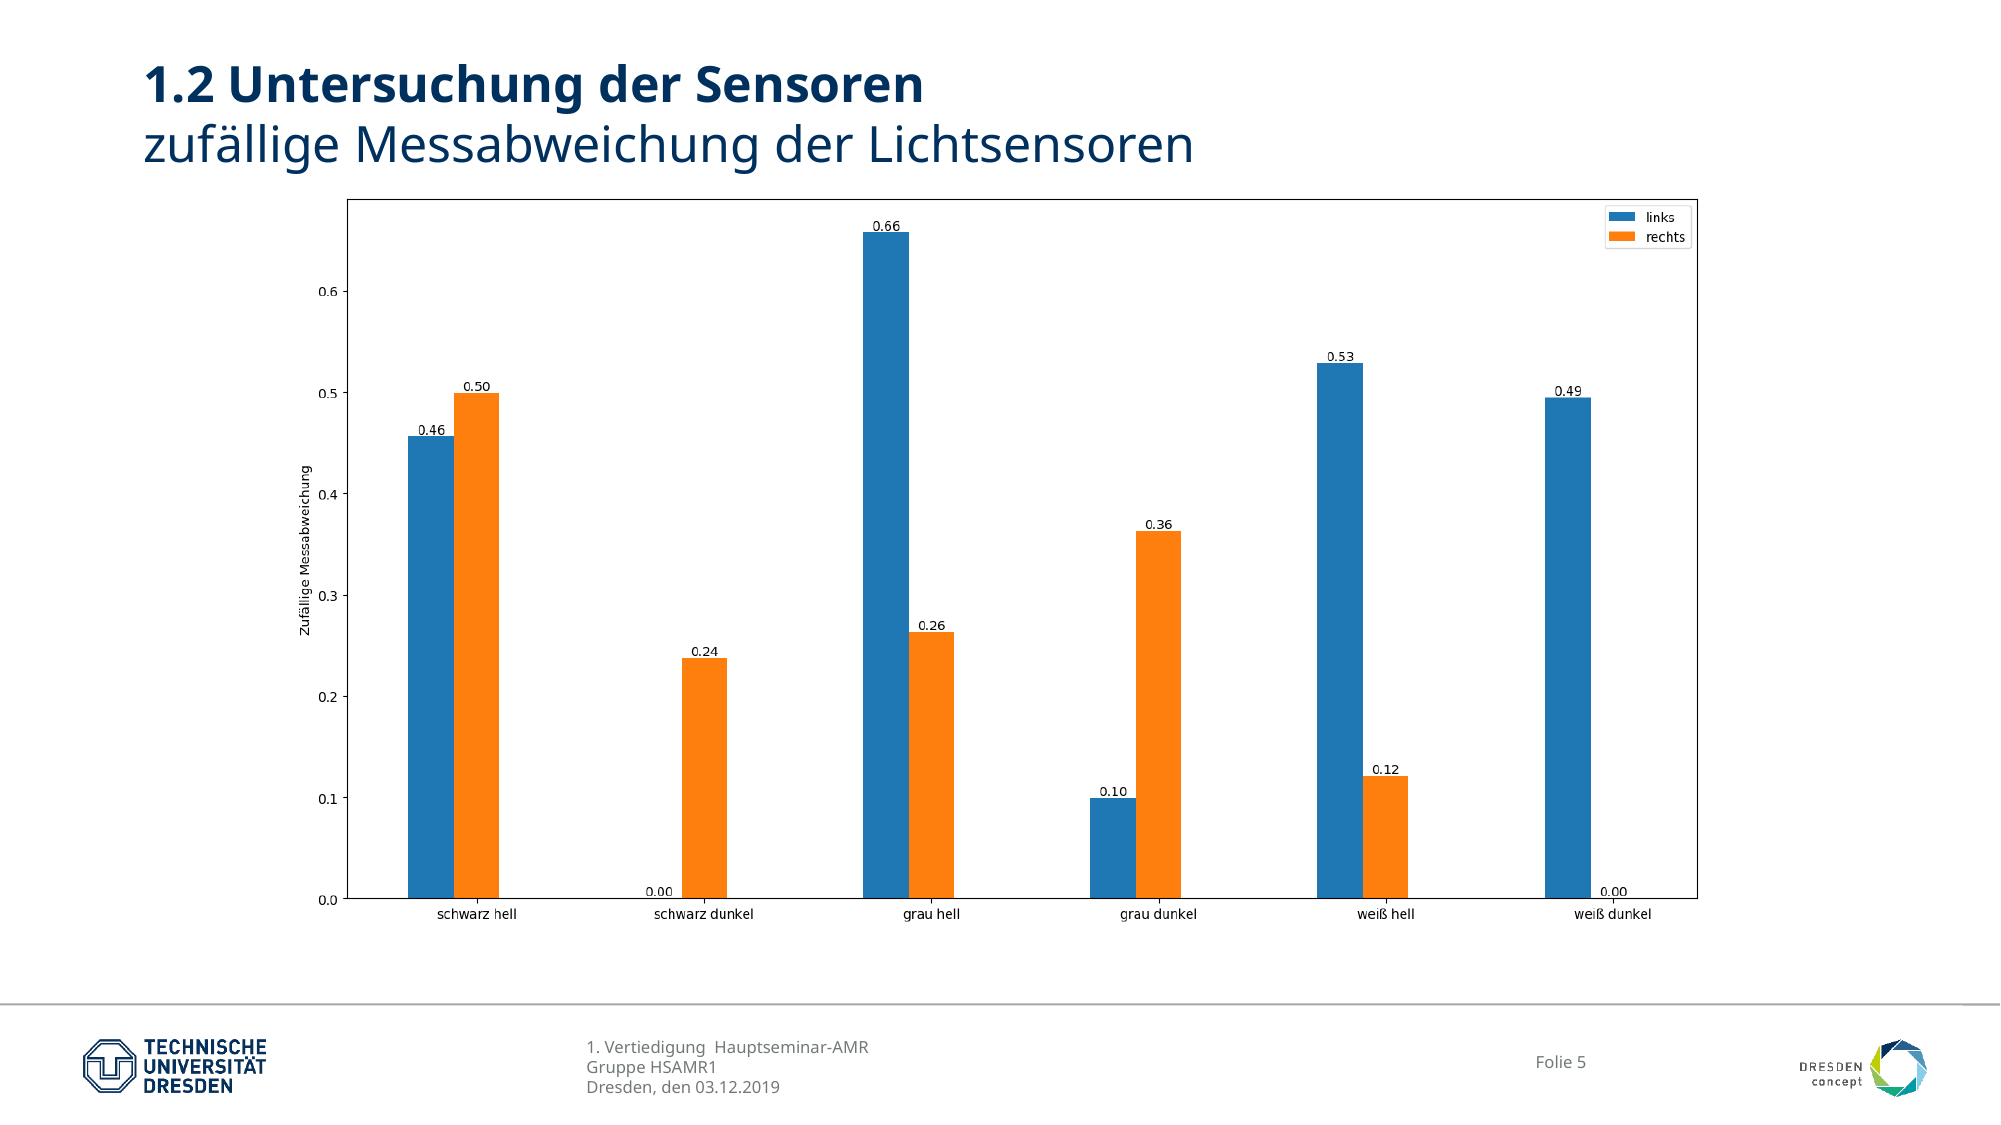

# 1.2 Untersuchung der Sensoren zufällige Messabweichung der Lichtsensoren